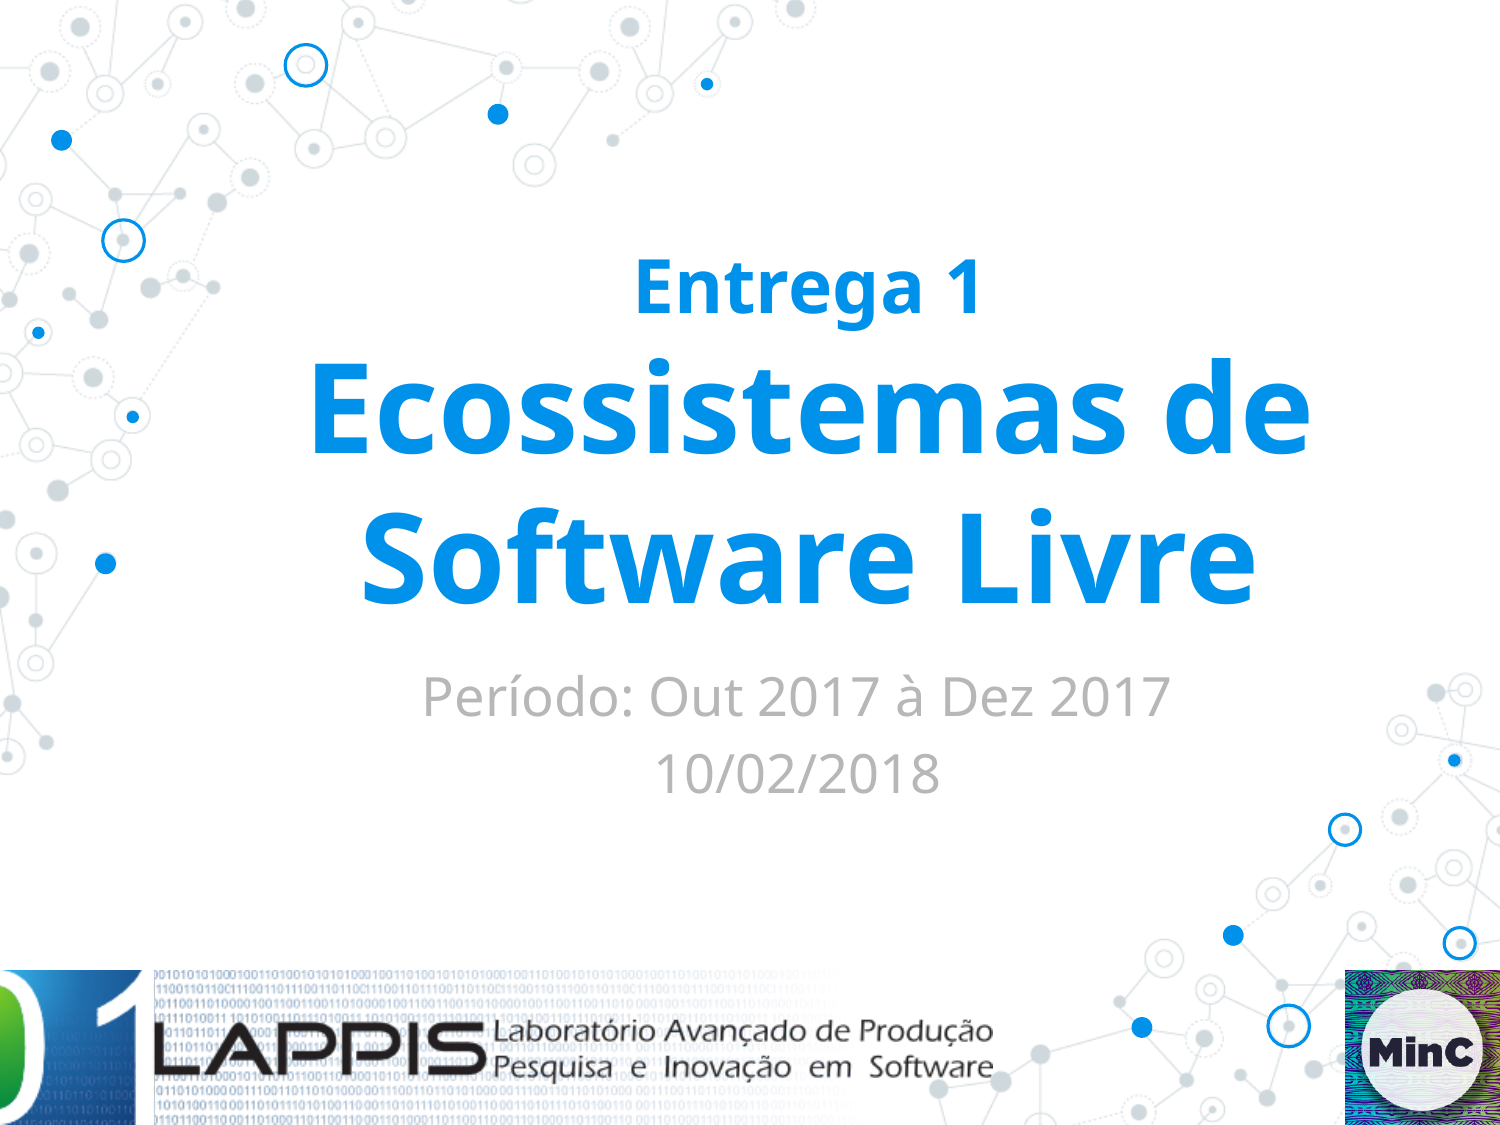

# Entrega 1 Ecossistemas de Software Livre
Período: Out 2017 à Dez 2017
10/02/2018